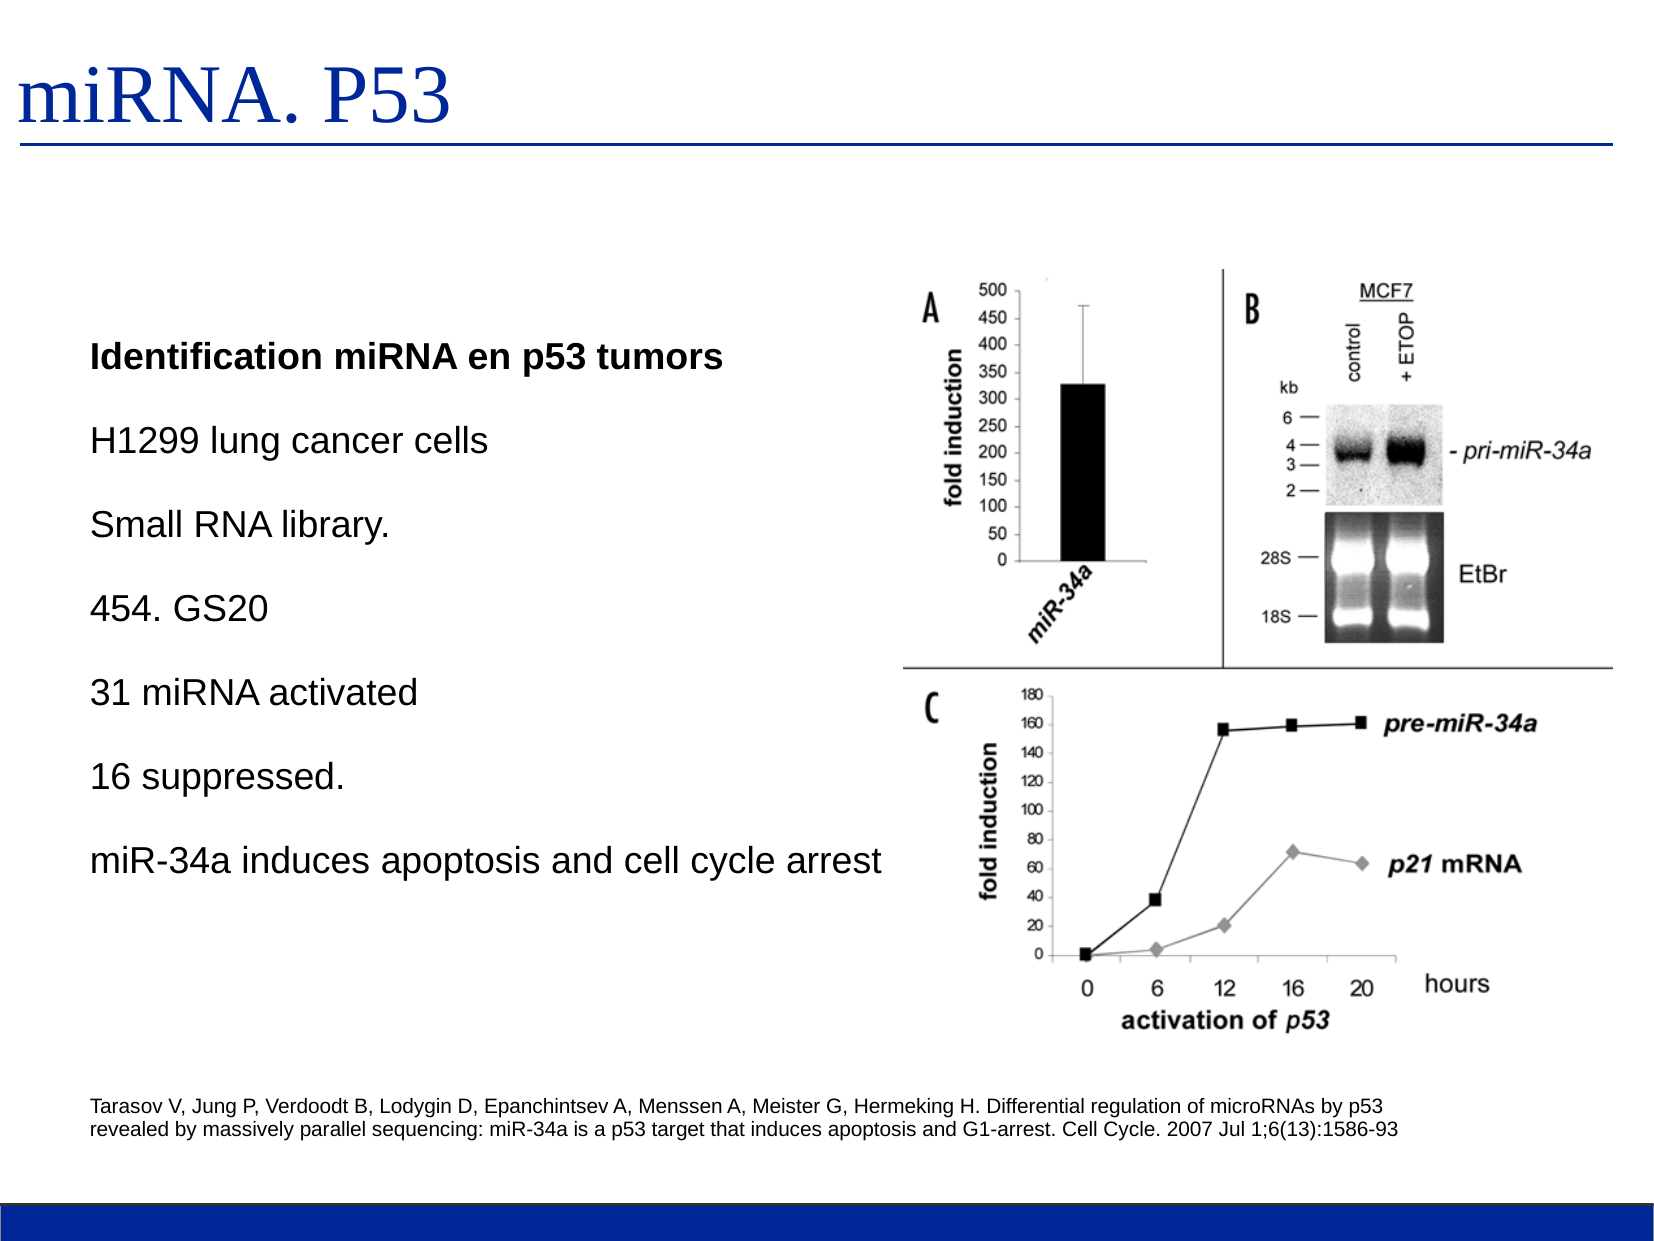

# miRNA. P53
Identification miRNA en p53 tumors
H1299 lung cancer cells
Small RNA library.
454. GS20
31 miRNA activated
16 suppressed.
miR-34a induces apoptosis and cell cycle arrest
Tarasov V, Jung P, Verdoodt B, Lodygin D, Epanchintsev A, Menssen A, Meister G, Hermeking H. Differential regulation of microRNAs by p53 revealed by massively parallel sequencing: miR-34a is a p53 target that induces apoptosis and G1-arrest. Cell Cycle. 2007 Jul 1;6(13):1586-93